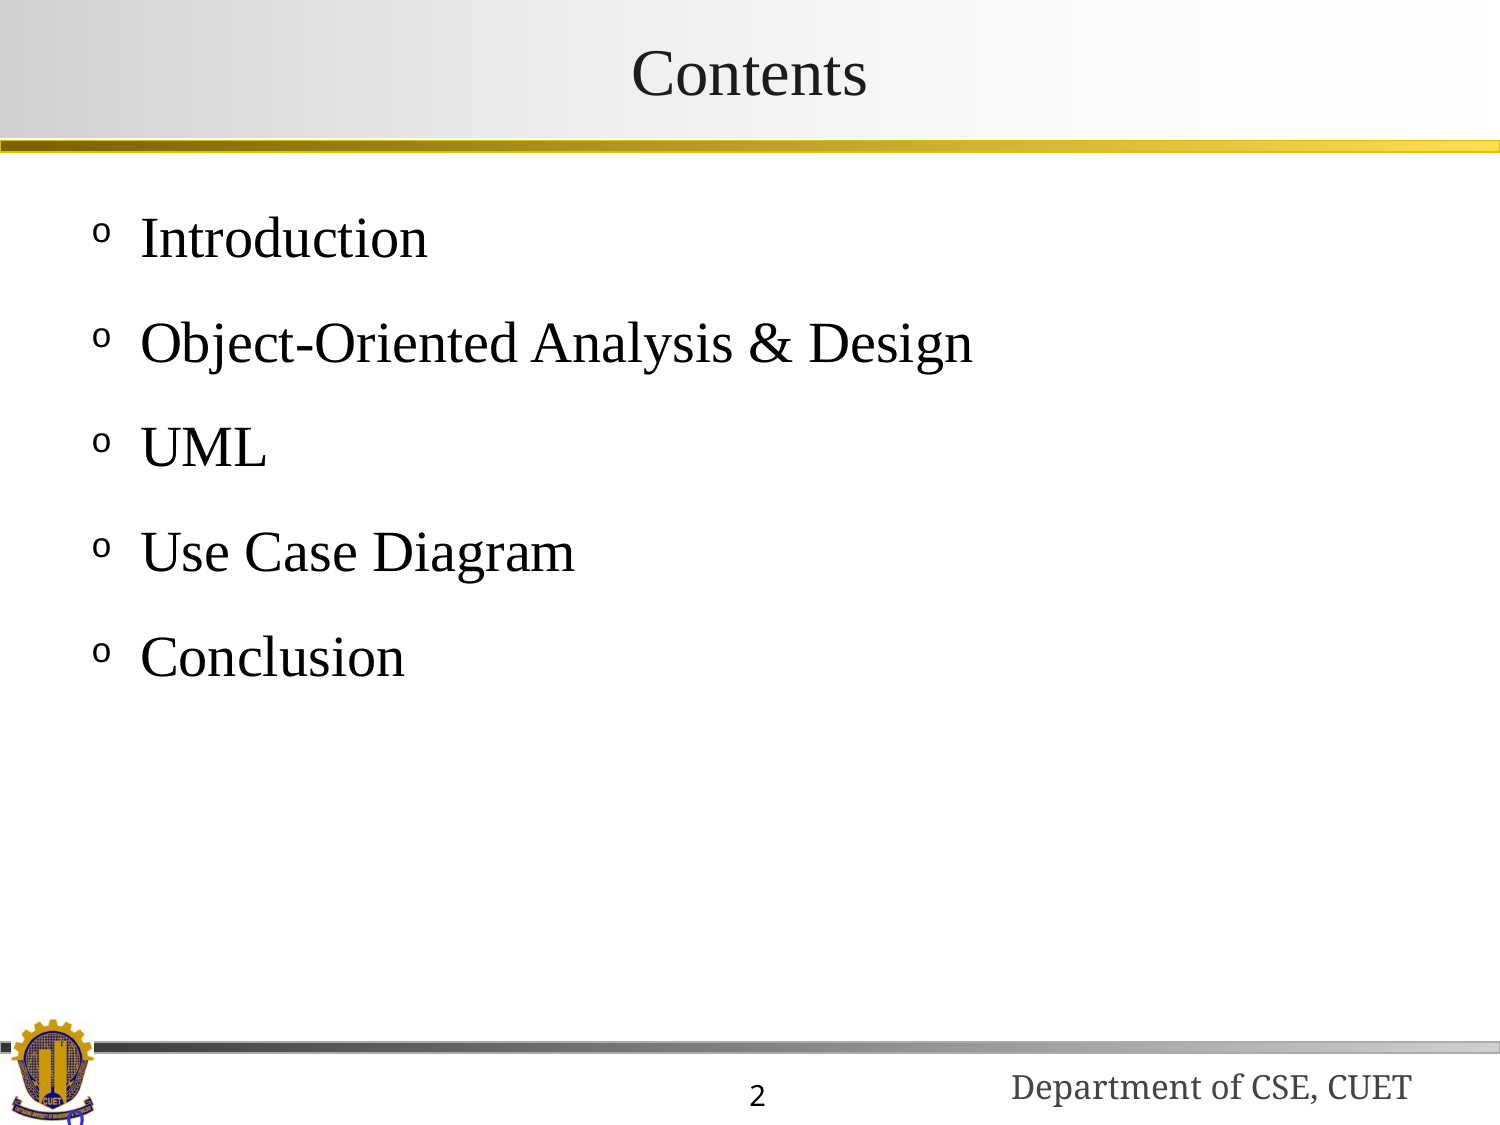

# Contents
Introduction
Object-Oriented Analysis & Design
UML
Use Case Diagram
Conclusion